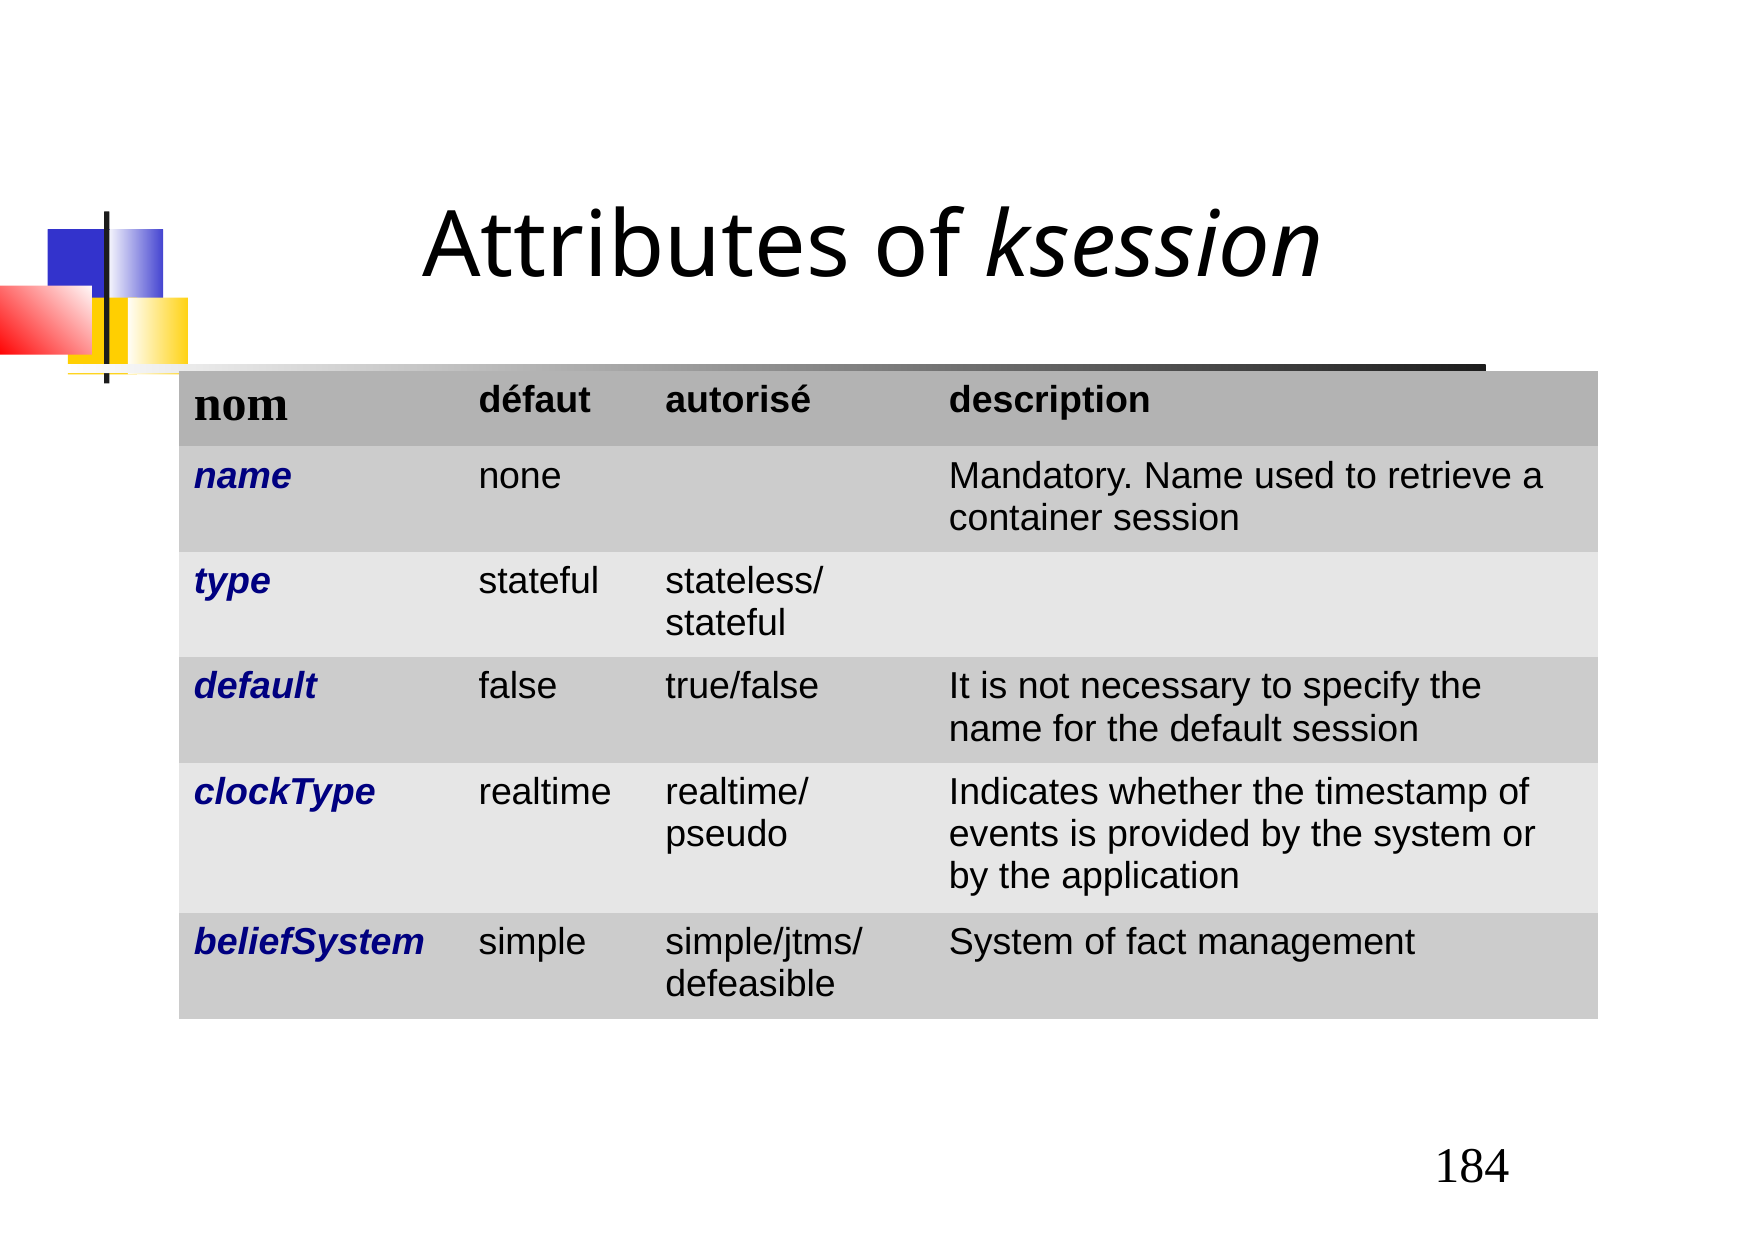

# Attributes of ksession
| nom | défaut | autorisé | description |
| --- | --- | --- | --- |
| name | none | | Mandatory. Name used to retrieve a container session |
| type | stateful | stateless/ stateful | |
| default | false | true/false | It is not necessary to specify the name for the default session |
| clockType | realtime | realtime/ pseudo | Indicates whether the timestamp of events is provided by the system or by the application |
| beliefSystem | simple | simple/jtms/ defeasible | System of fact management |